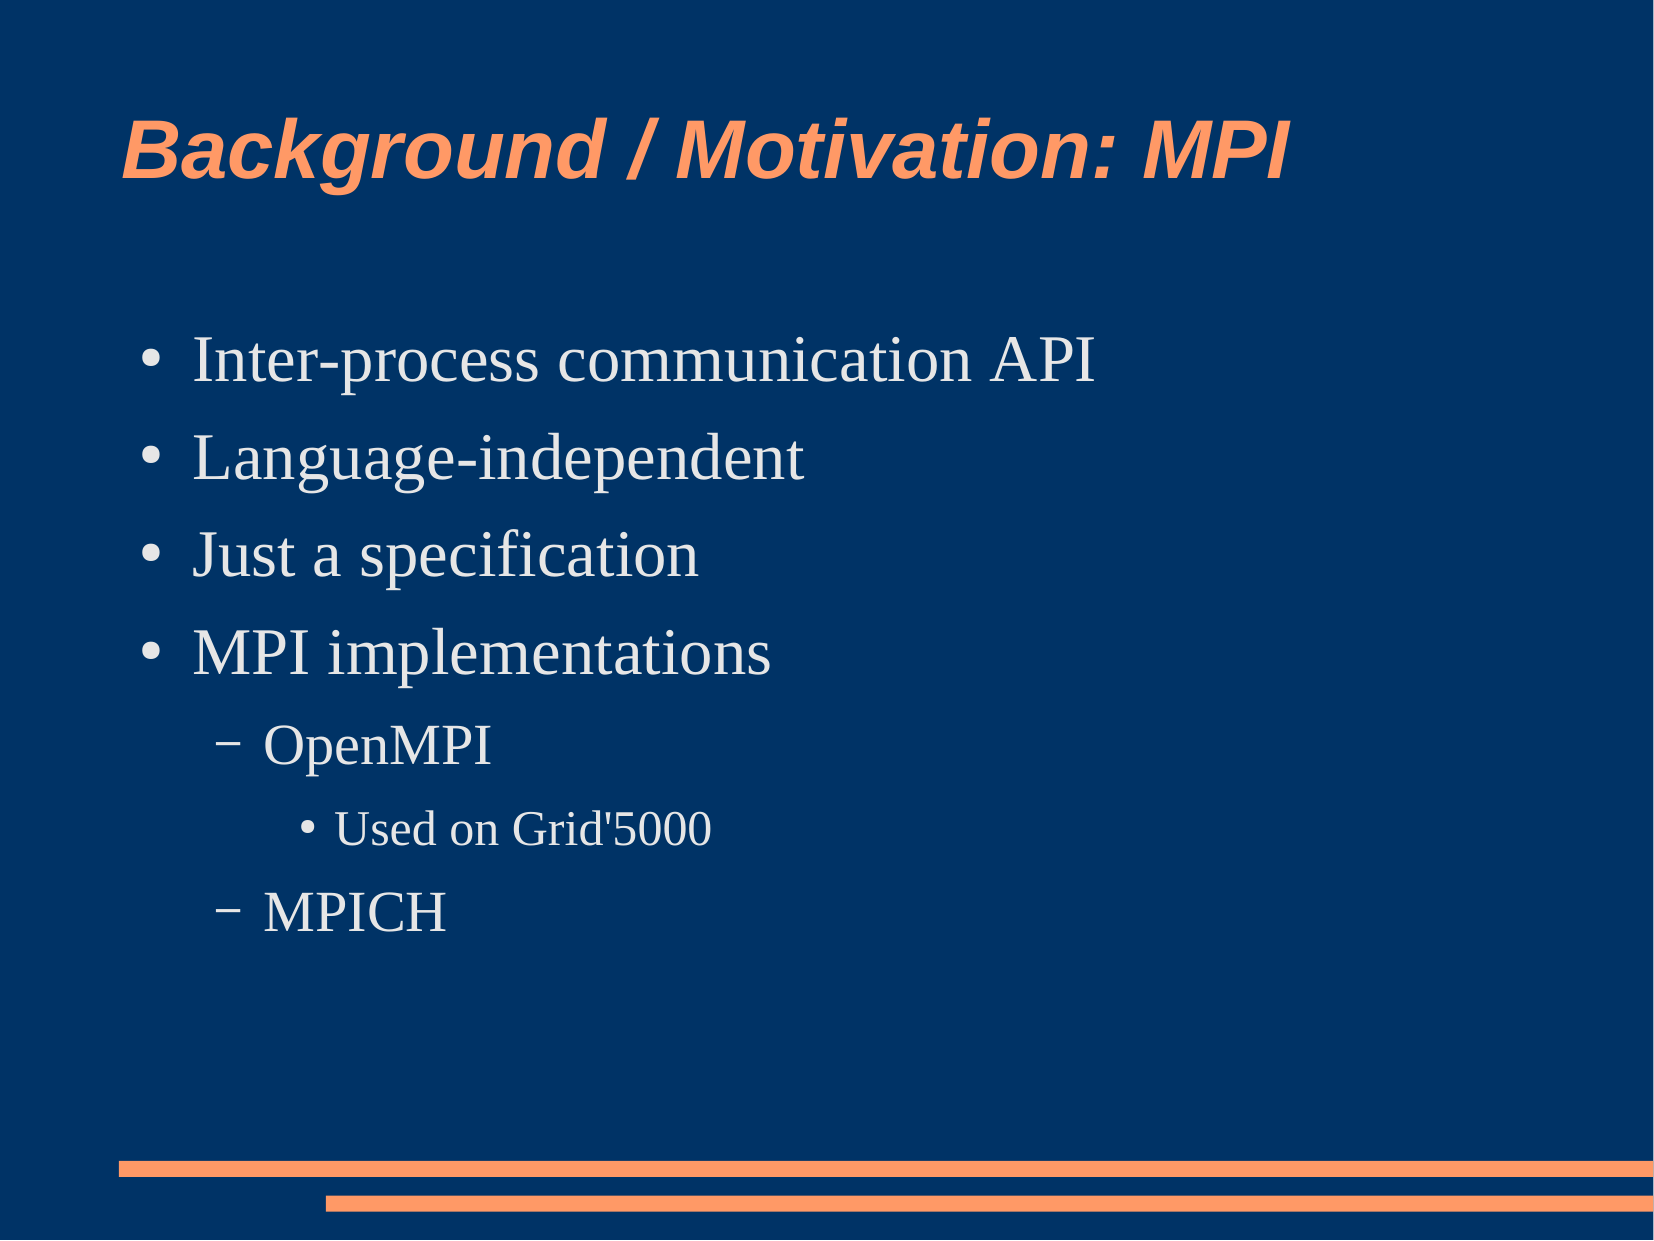

# Background / Motivation: MPI
Inter-process communication API
Language-independent
Just a specification
MPI implementations
OpenMPI
Used on Grid'5000
MPICH